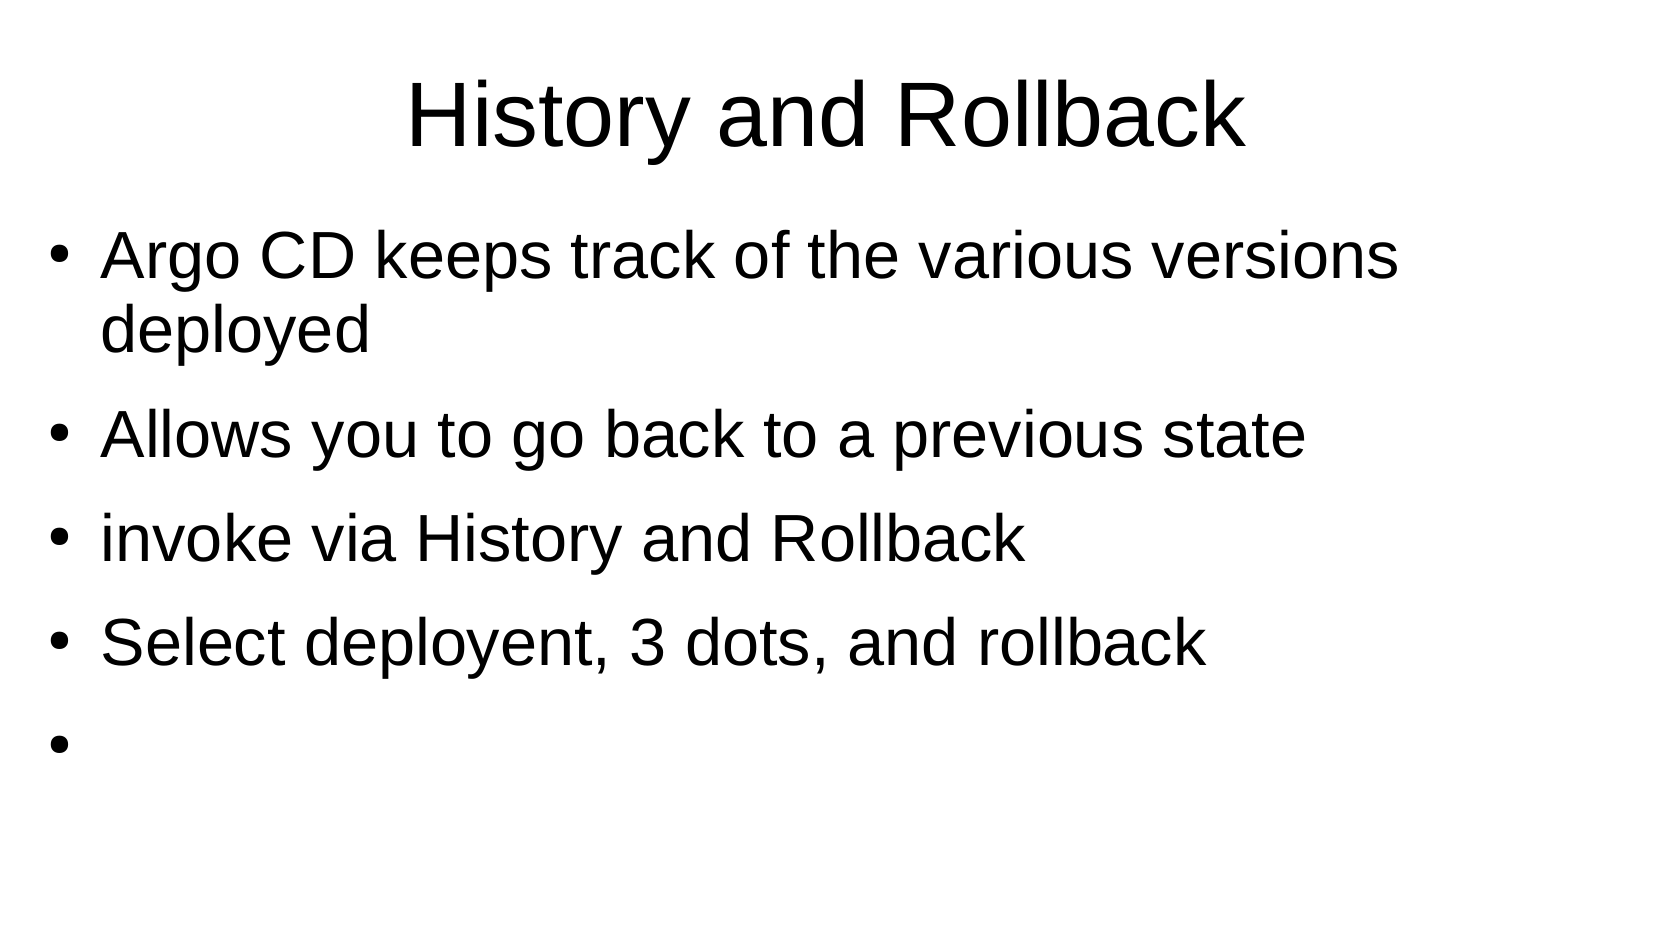

# History and Rollback
Argo CD keeps track of the various versions deployed
Allows you to go back to a previous state
invoke via History and Rollback
Select deployent, 3 dots, and rollback